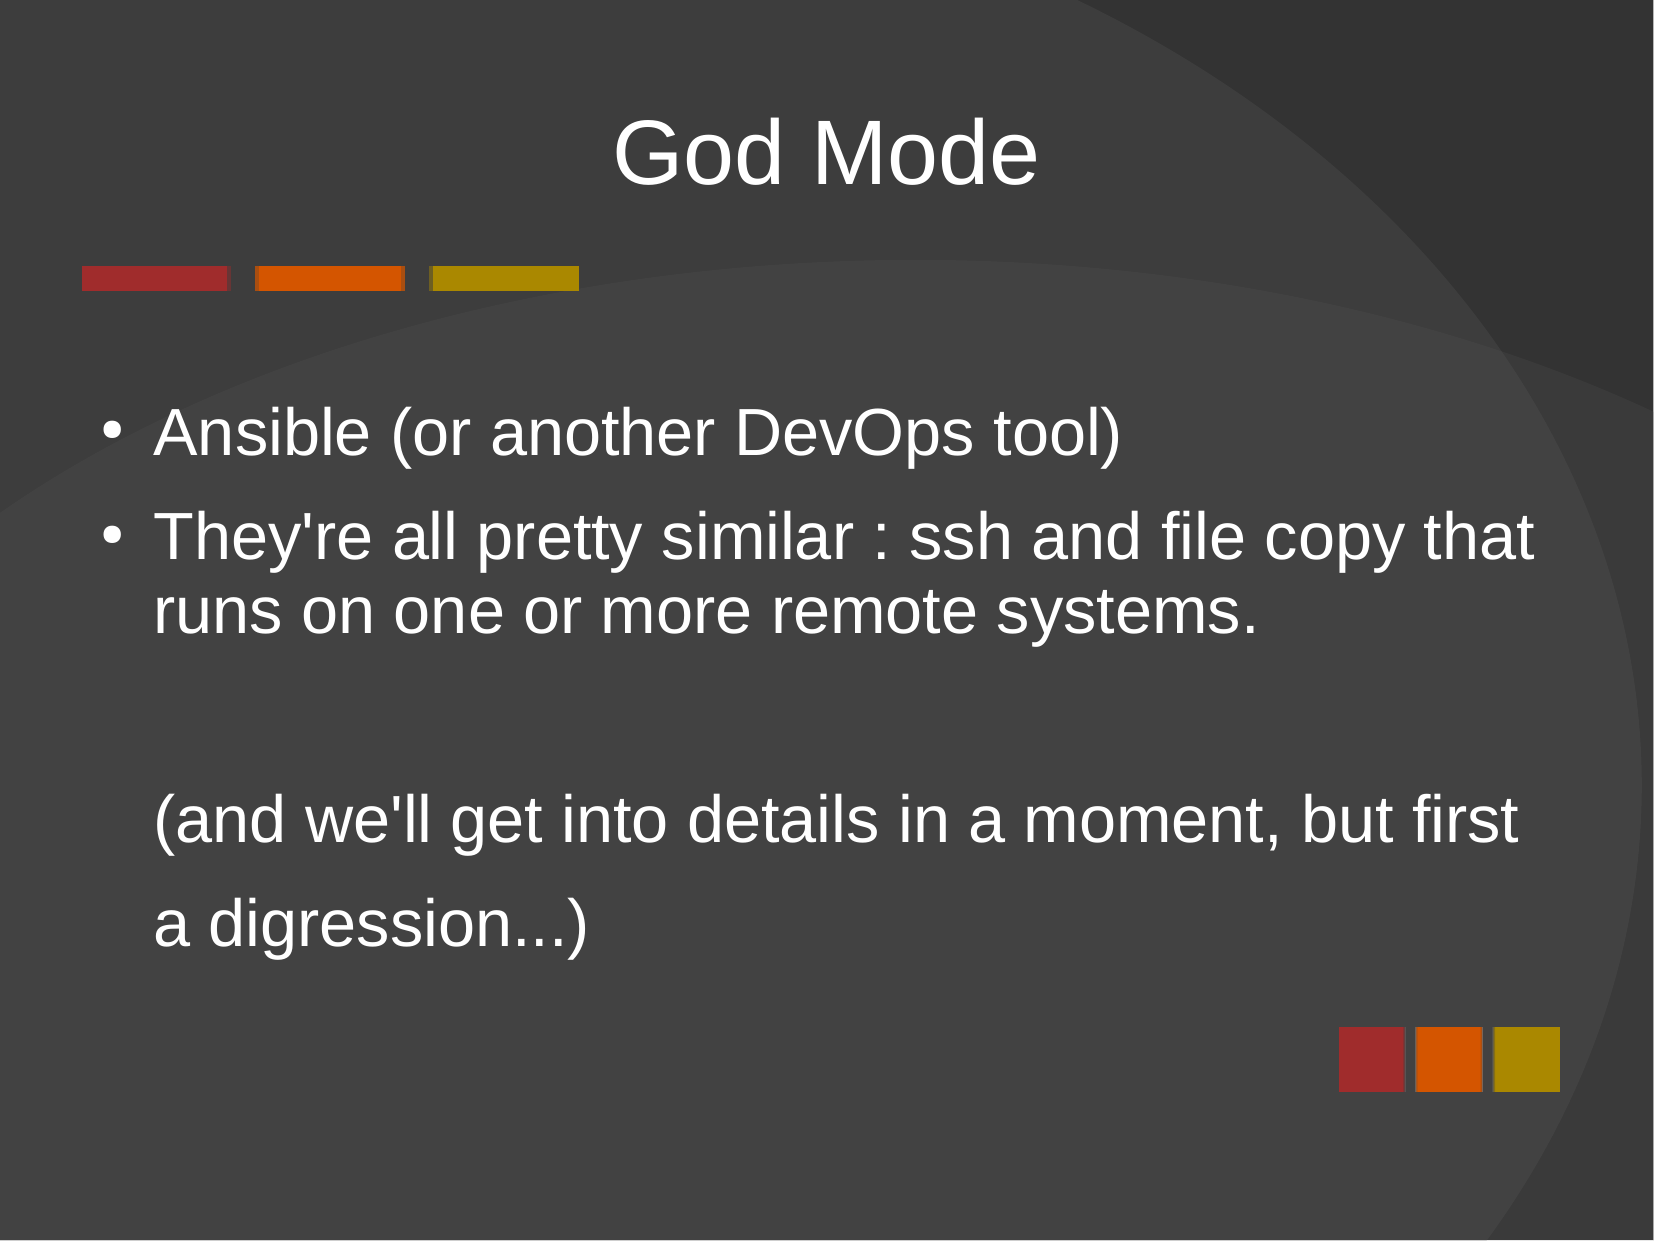

# God Mode
Ansible (or another DevOps tool)
They're all pretty similar : ssh and file copy that runs on one or more remote systems.
(and we'll get into details in a moment, but first
a digression...)